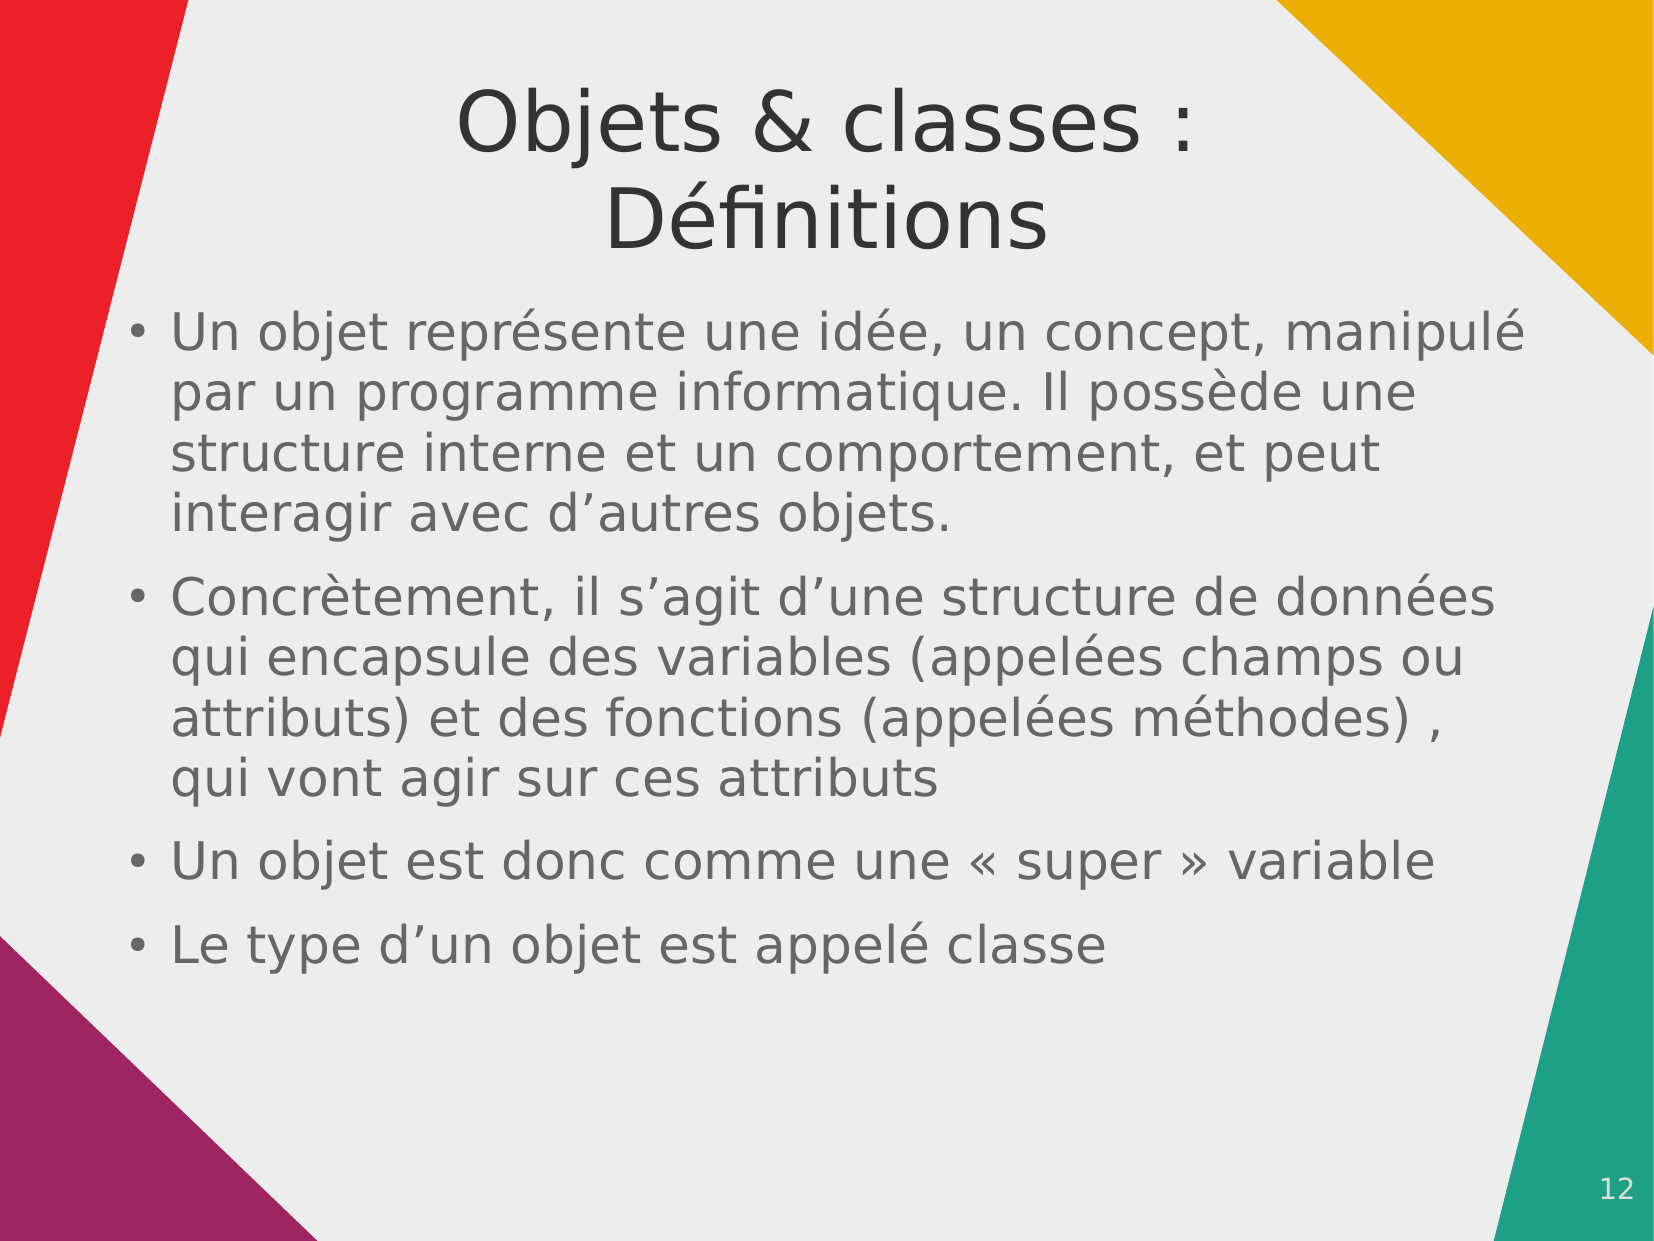

# Objets & classes : Définitions
Un objet représente une idée, un concept, manipulé par un programme informatique. Il possède une structure interne et un comportement, et peut interagir avec d’autres objets.
Concrètement, il s’agit d’une structure de données qui encapsule des variables (appelées champs ou attributs) et des fonctions (appelées méthodes) , qui vont agir sur ces attributs
Un objet est donc comme une « super » variable
Le type d’un objet est appelé classe
12